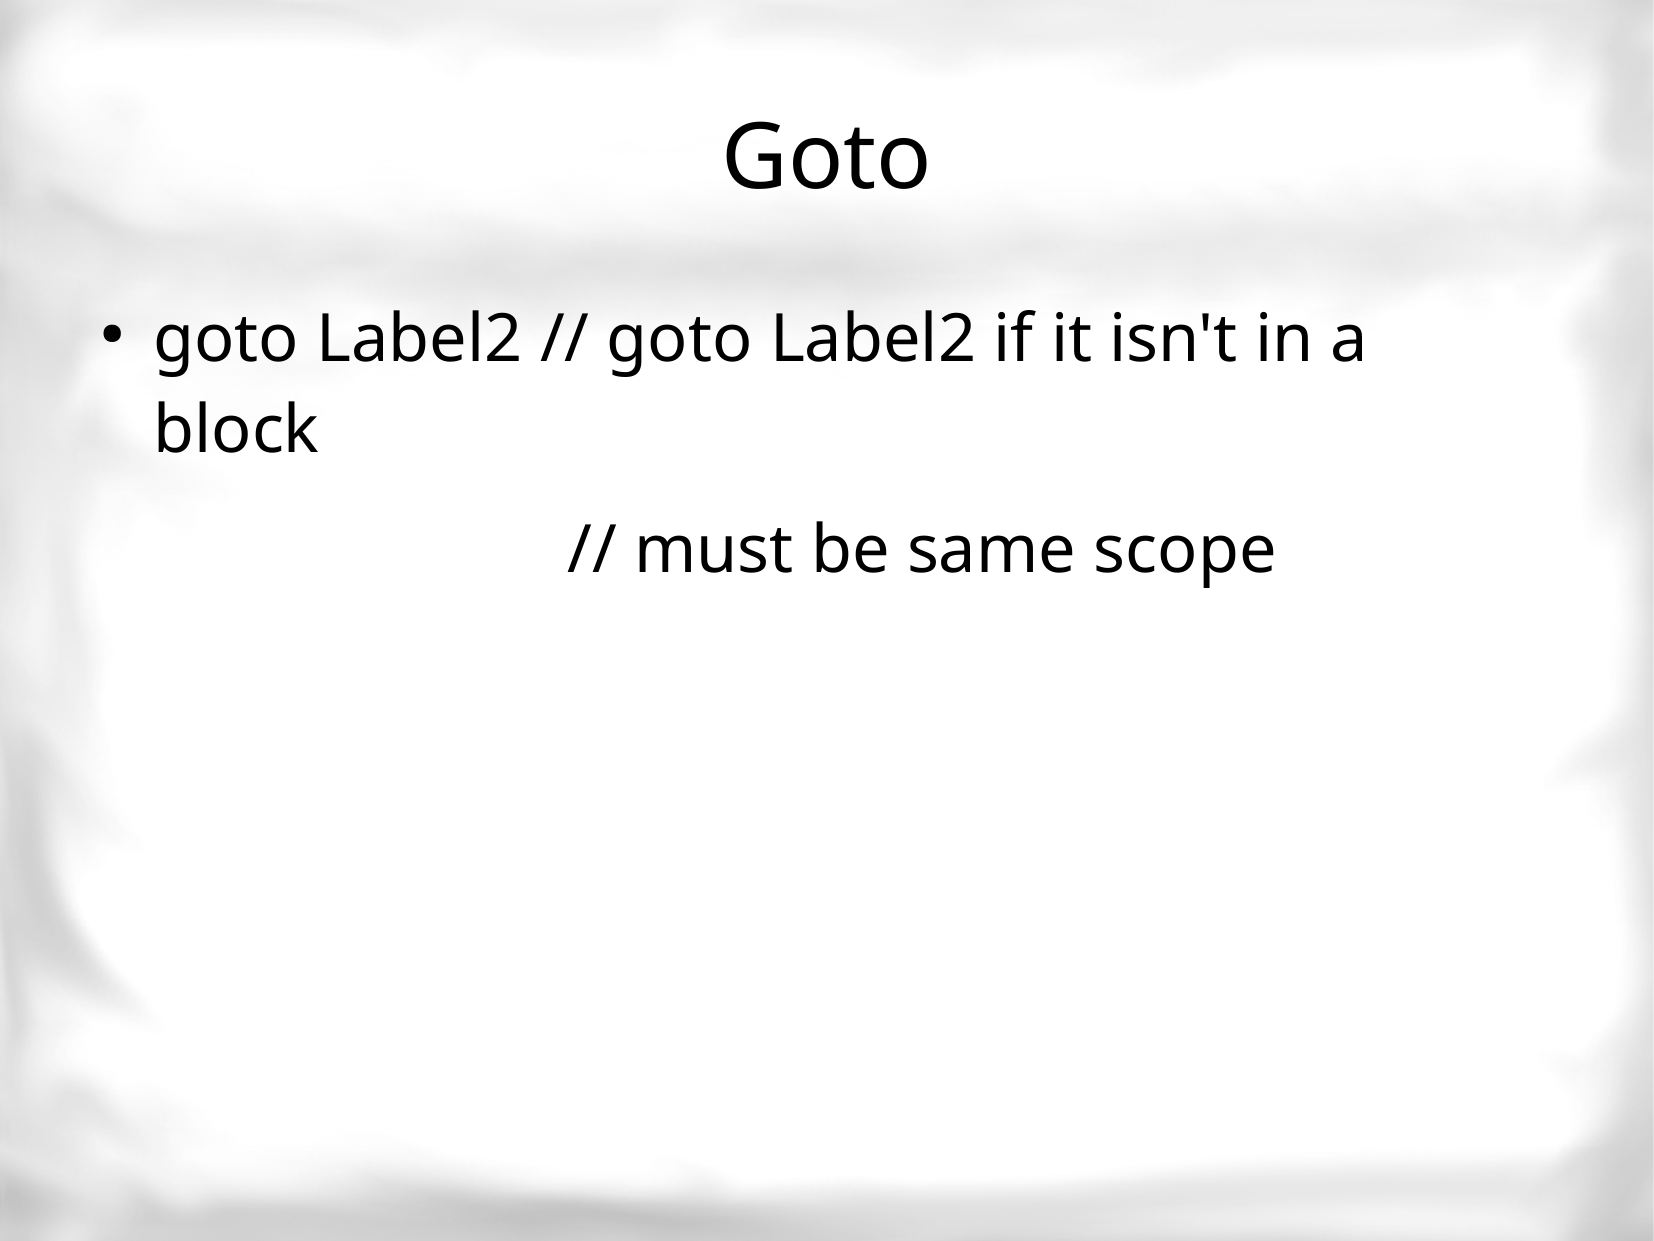

# Goto
goto Label2 // goto Label2 if it isn't in a block
 // must be same scope